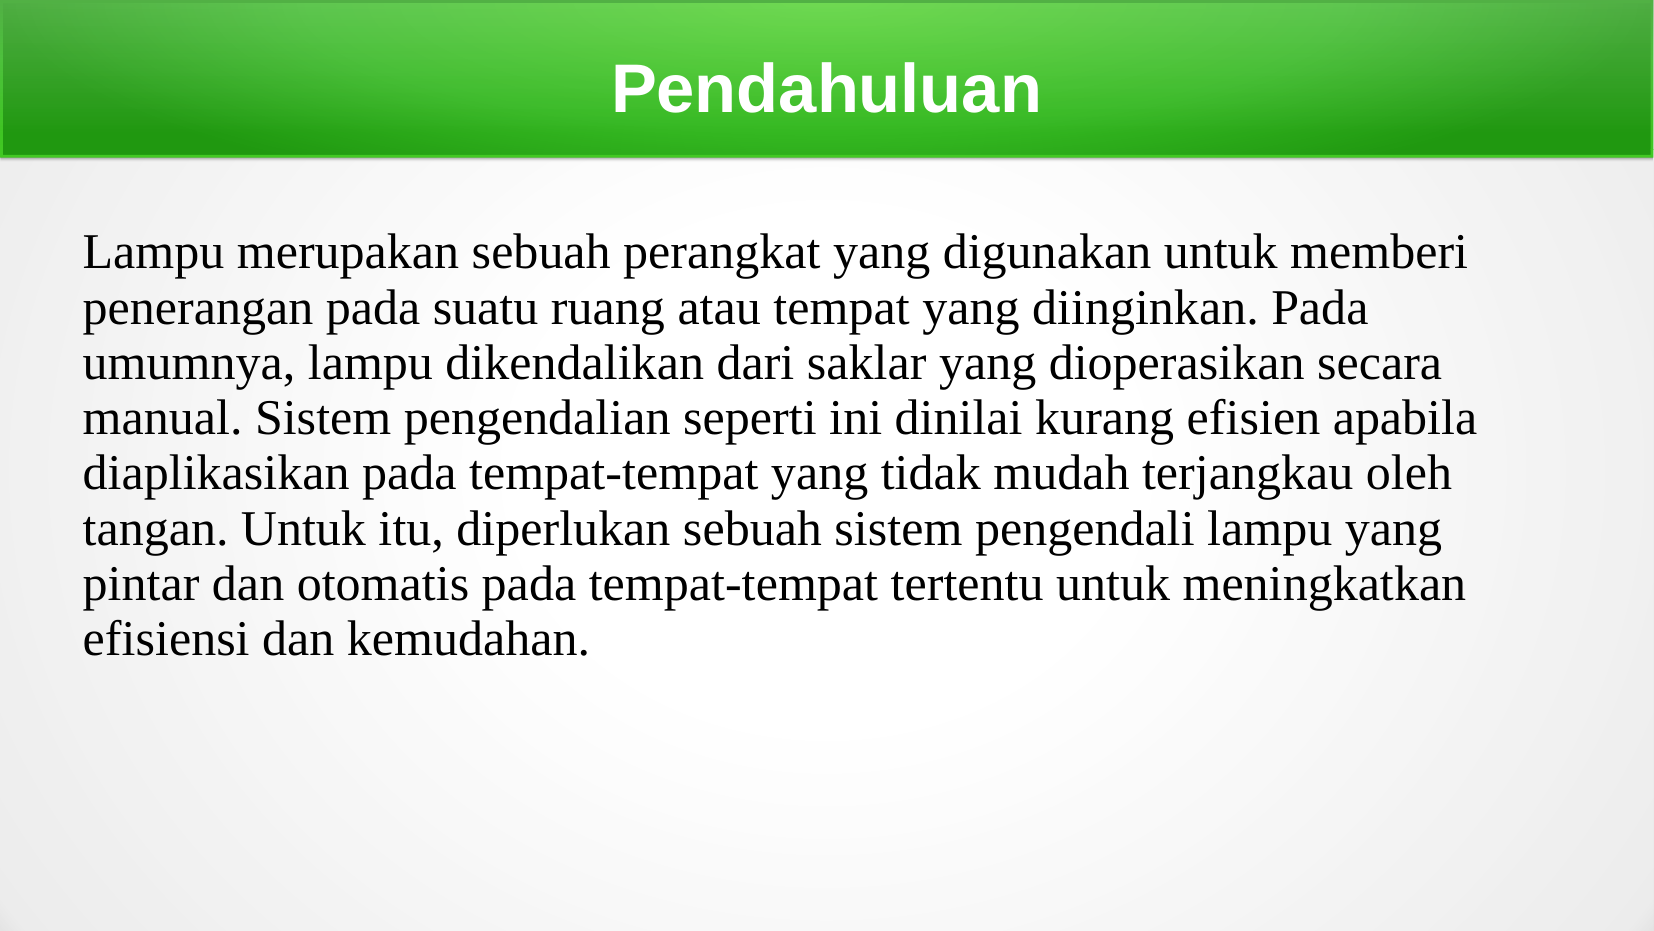

# Pendahuluan
Lampu merupakan sebuah perangkat yang digunakan untuk memberi penerangan pada suatu ruang atau tempat yang diinginkan. Pada umumnya, lampu dikendalikan dari saklar yang dioperasikan secara manual. Sistem pengendalian seperti ini dinilai kurang efisien apabila diaplikasikan pada tempat-tempat yang tidak mudah terjangkau oleh tangan. Untuk itu, diperlukan sebuah sistem pengendali lampu yang pintar dan otomatis pada tempat-tempat tertentu untuk meningkatkan efisiensi dan kemudahan.